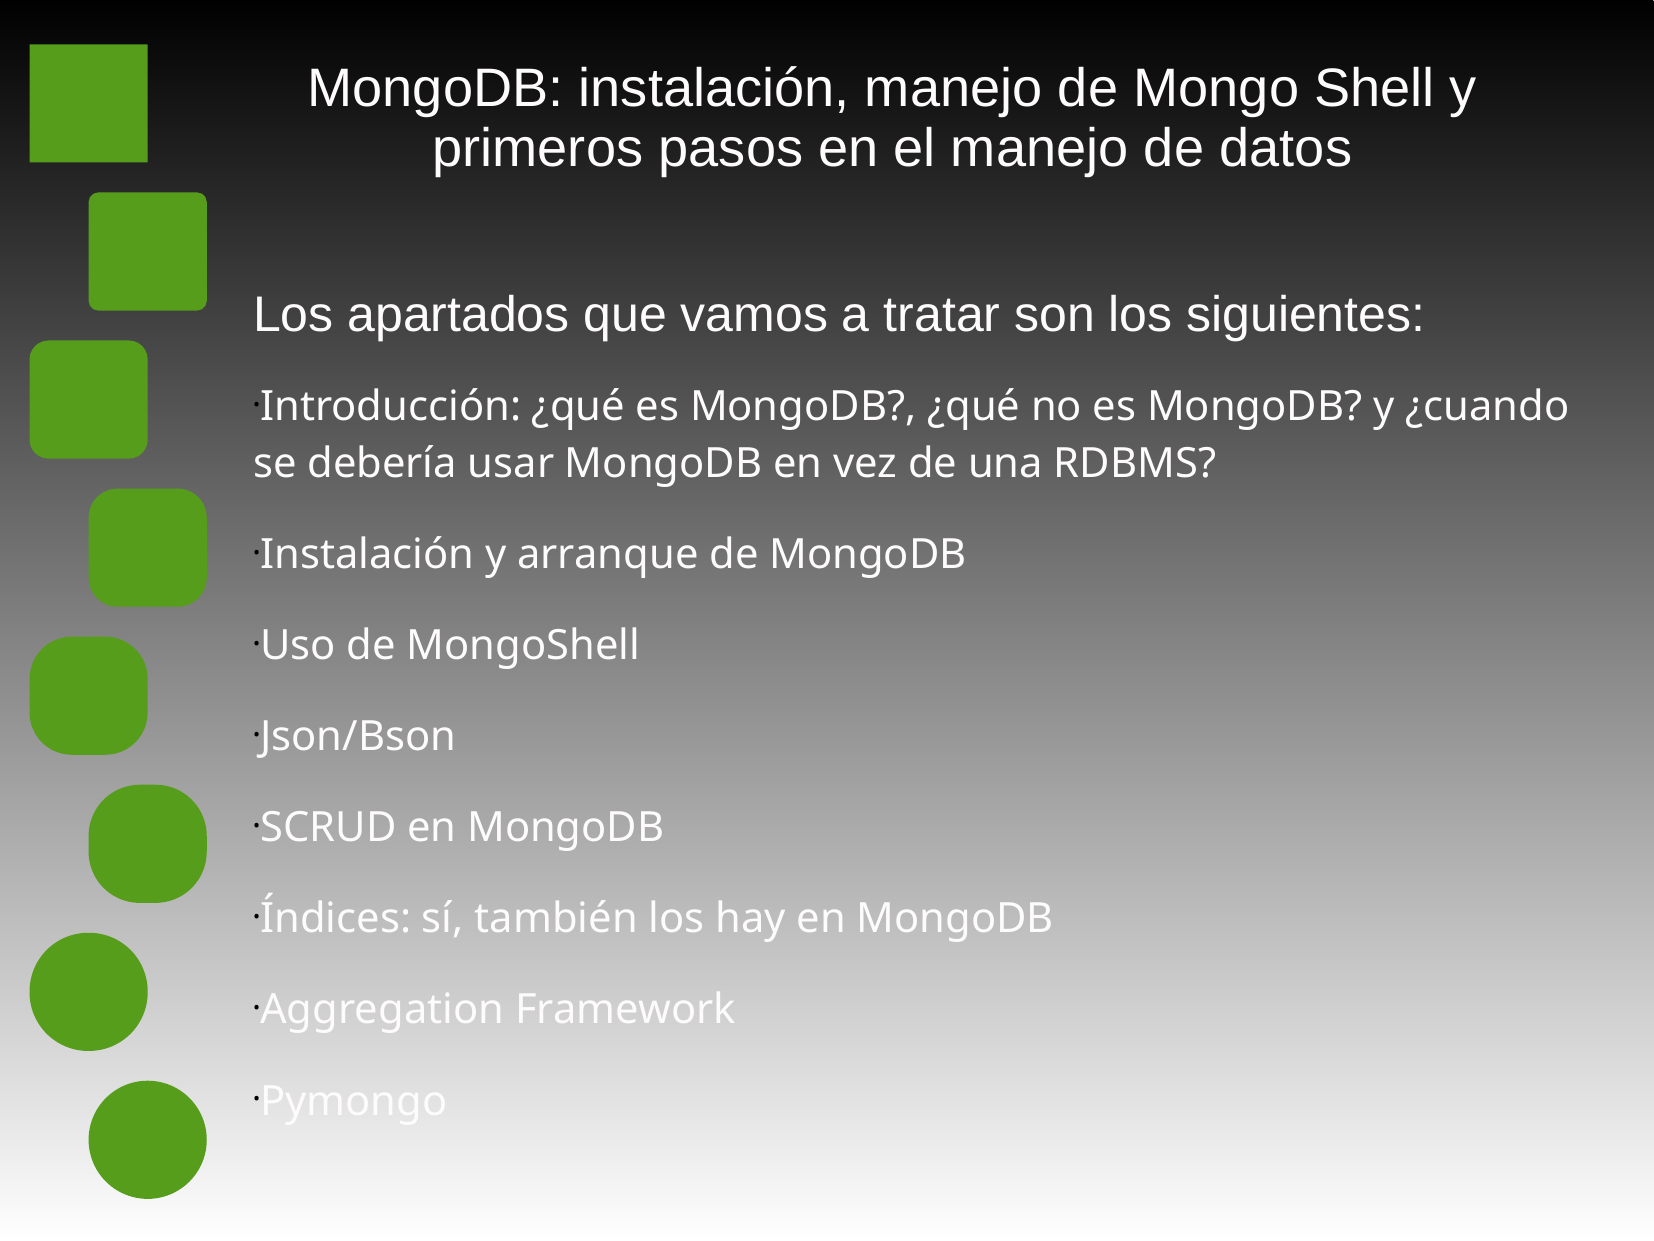

MongoDB: instalación, manejo de Mongo Shell y primeros pasos en el manejo de datos
Los apartados que vamos a tratar son los siguientes:
Introducción: ¿qué es MongoDB?, ¿qué no es MongoDB? y ¿cuando se debería usar MongoDB en vez de una RDBMS?
Instalación y arranque de MongoDB
Uso de MongoShell
Json/Bson
SCRUD en MongoDB
Índices: sí, también los hay en MongoDB
Aggregation Framework
Pymongo